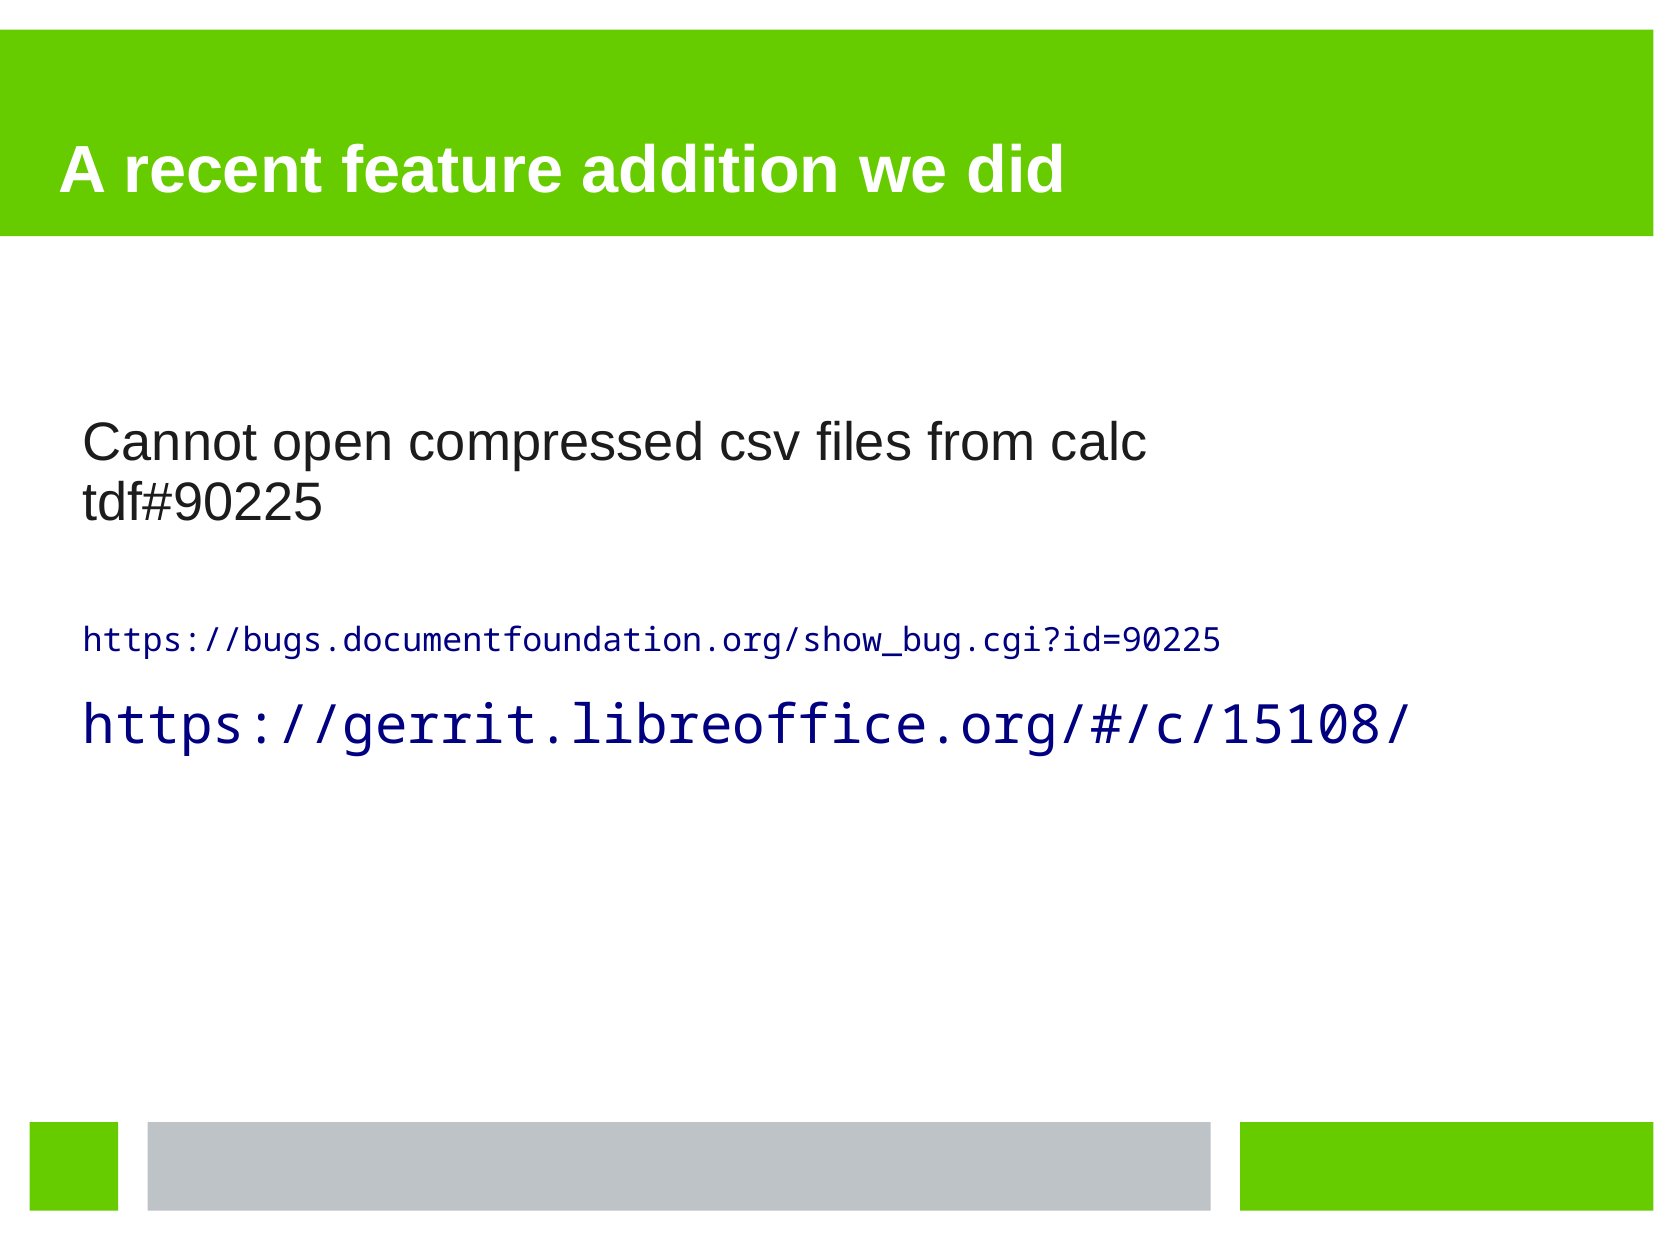

# A recent feature addition we did
Cannot open compressed csv files from calc
tdf#90225
https://bugs.documentfoundation.org/show_bug.cgi?id=90225
https://gerrit.libreoffice.org/#/c/15108/